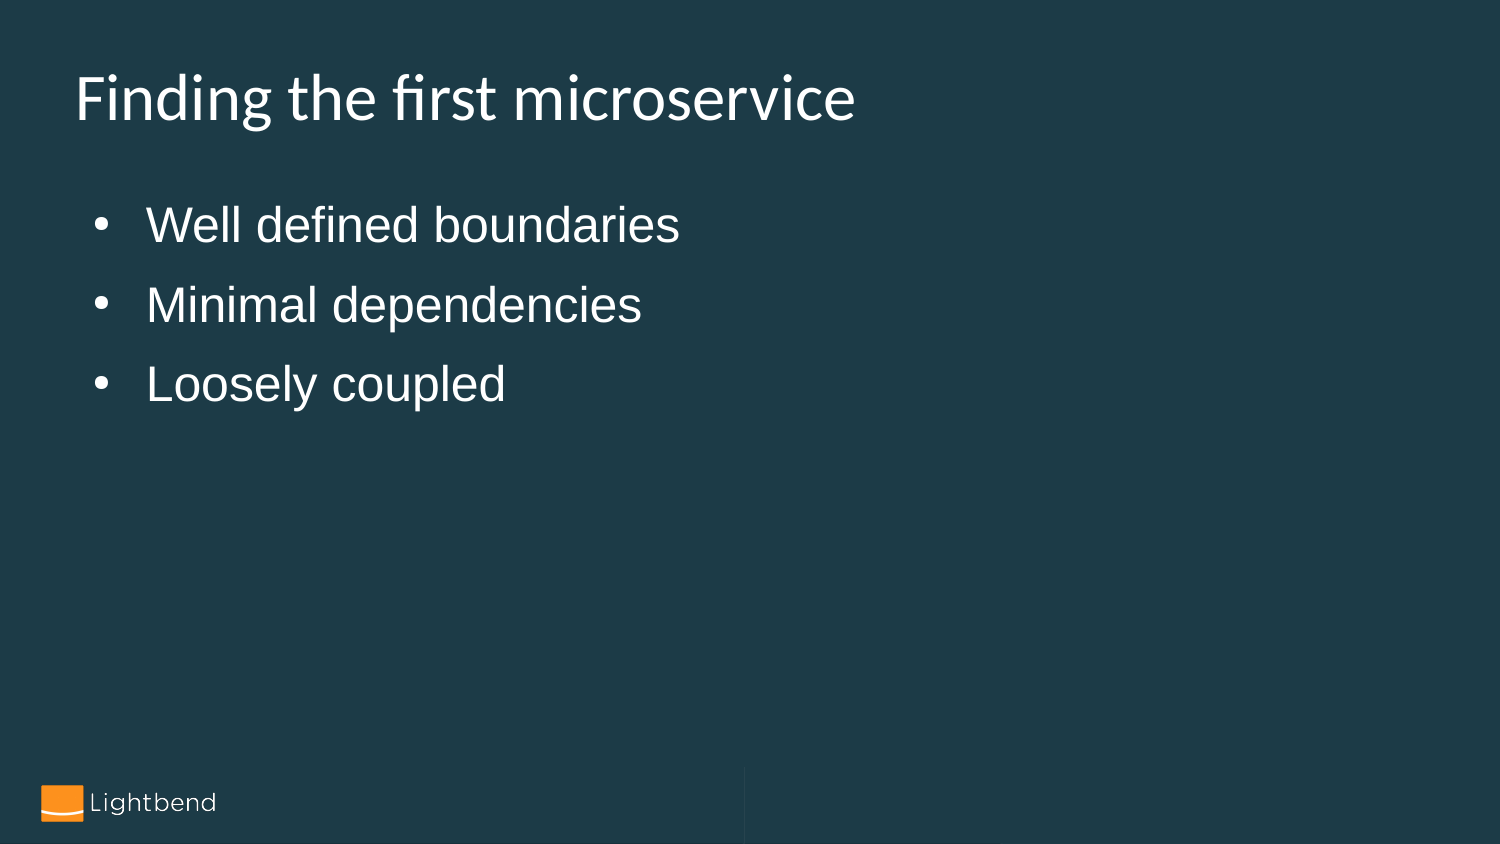

# Finding the first microservice
Well defined boundaries
Minimal dependencies
Loosely coupled